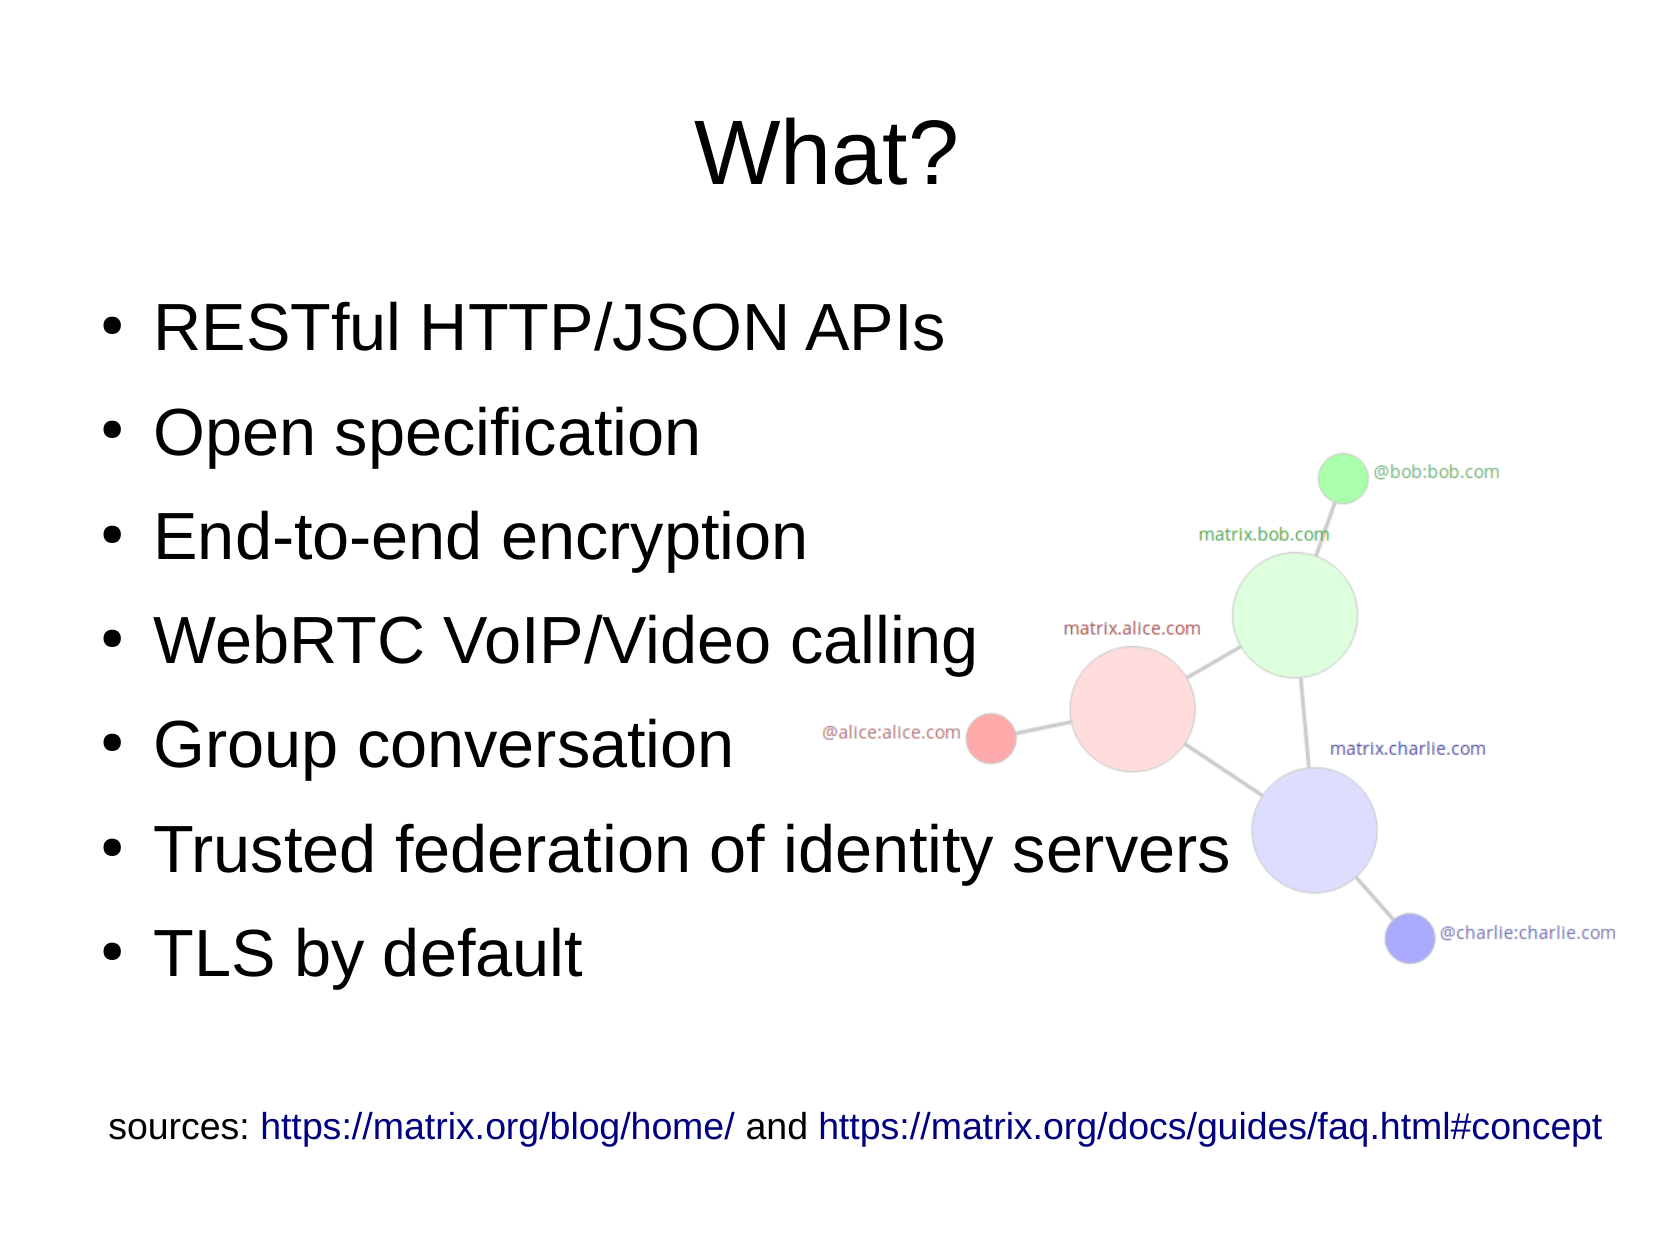

# What?
RESTful HTTP/JSON APIs
Open specification
End-to-end encryption
WebRTC VoIP/Video calling
Group conversation
Trusted federation of identity servers
TLS by default
sources: https://matrix.org/blog/home/ and https://matrix.org/docs/guides/faq.html#concept